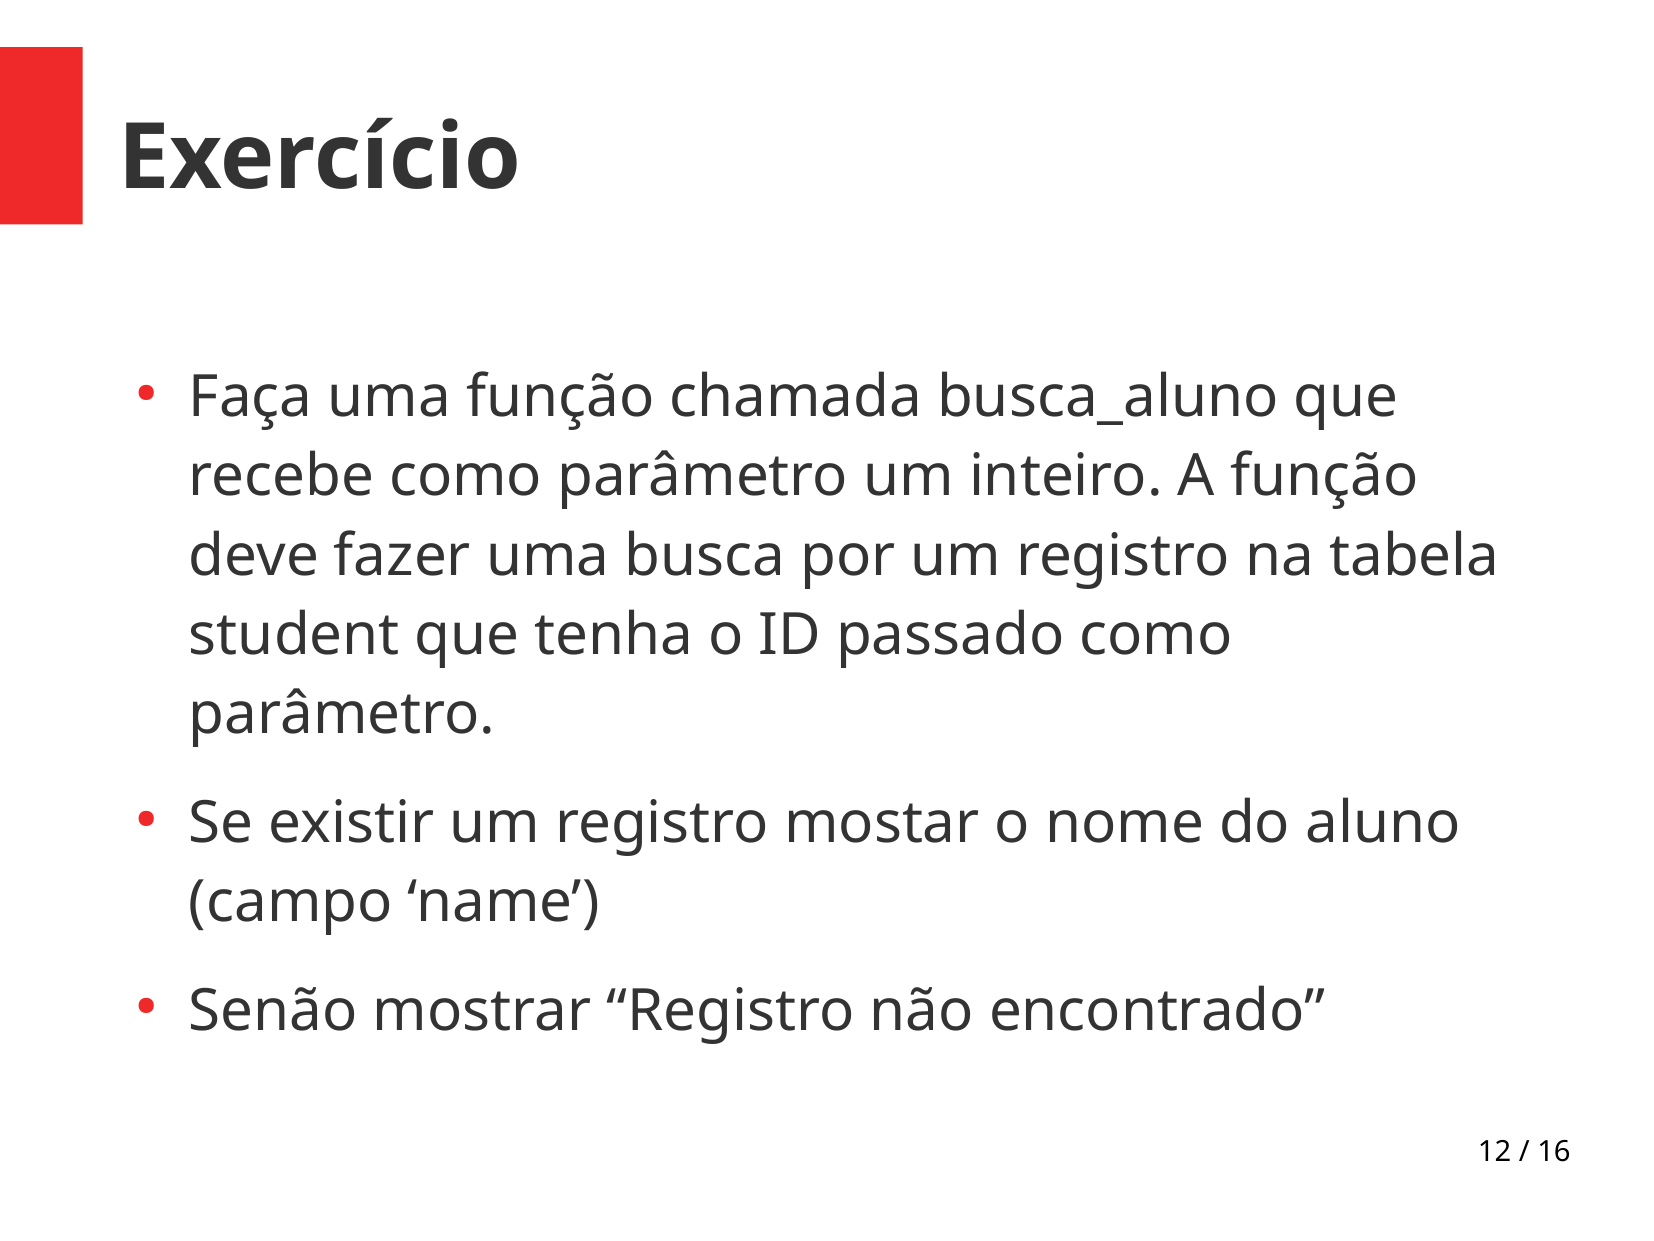

# Exercício
Faça uma função chamada busca_aluno que recebe como parâmetro um inteiro. A função deve fazer uma busca por um registro na tabela student que tenha o ID passado como parâmetro.
Se existir um registro mostar o nome do aluno (campo ‘name’)
Senão mostrar “Registro não encontrado”
12